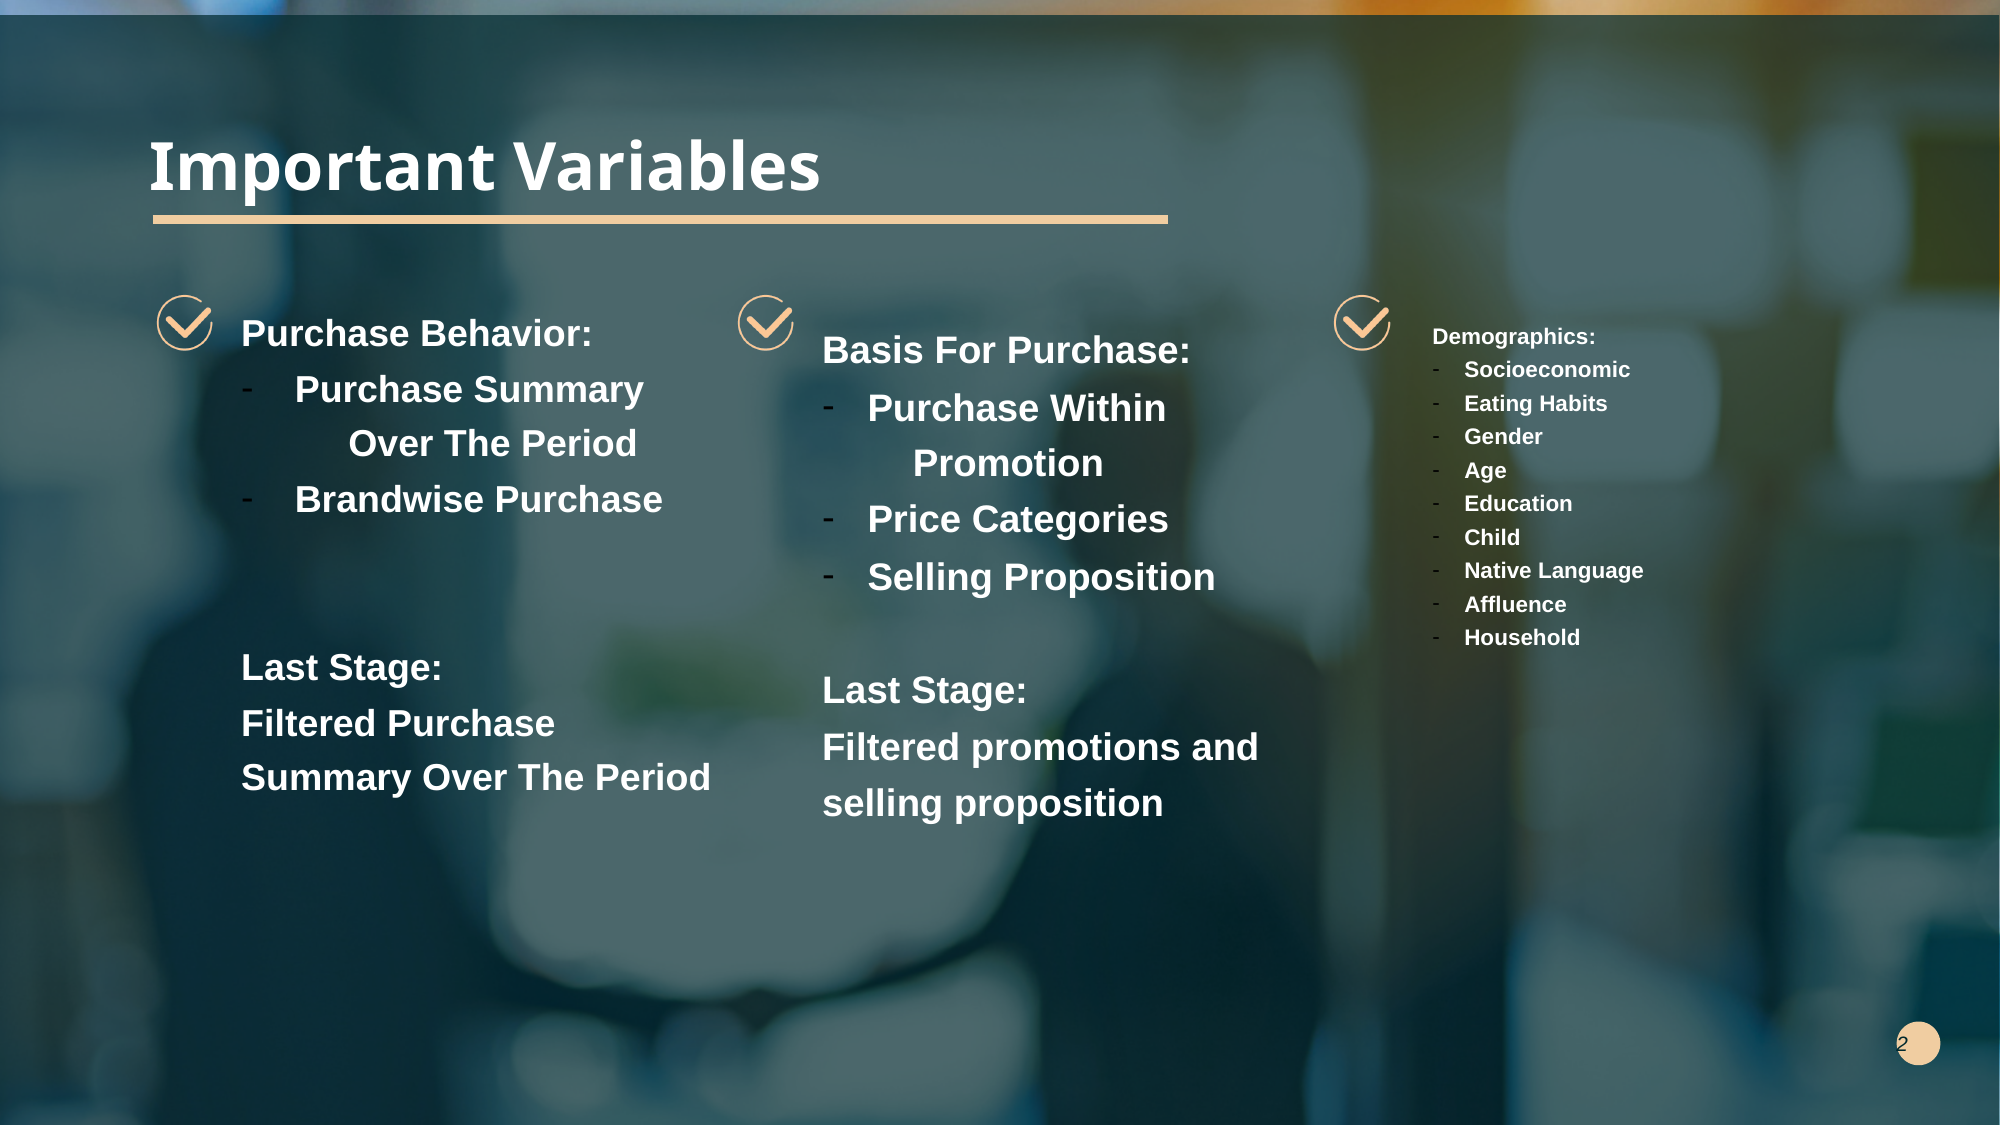

Important Variables
Purchase Behavior:
Purchase Summary Over The Period
Brandwise Purchase
Last Stage:
Filtered Purchase Summary Over The Period
# Basis For Purchase:
Purchase Within Promotion
Price Categories
Selling Proposition
Last Stage:
Filtered promotions and selling proposition
Demographics:
Socioeconomic
Eating Habits
Gender
Age
Education
Child
Native Language
Affluence
Household